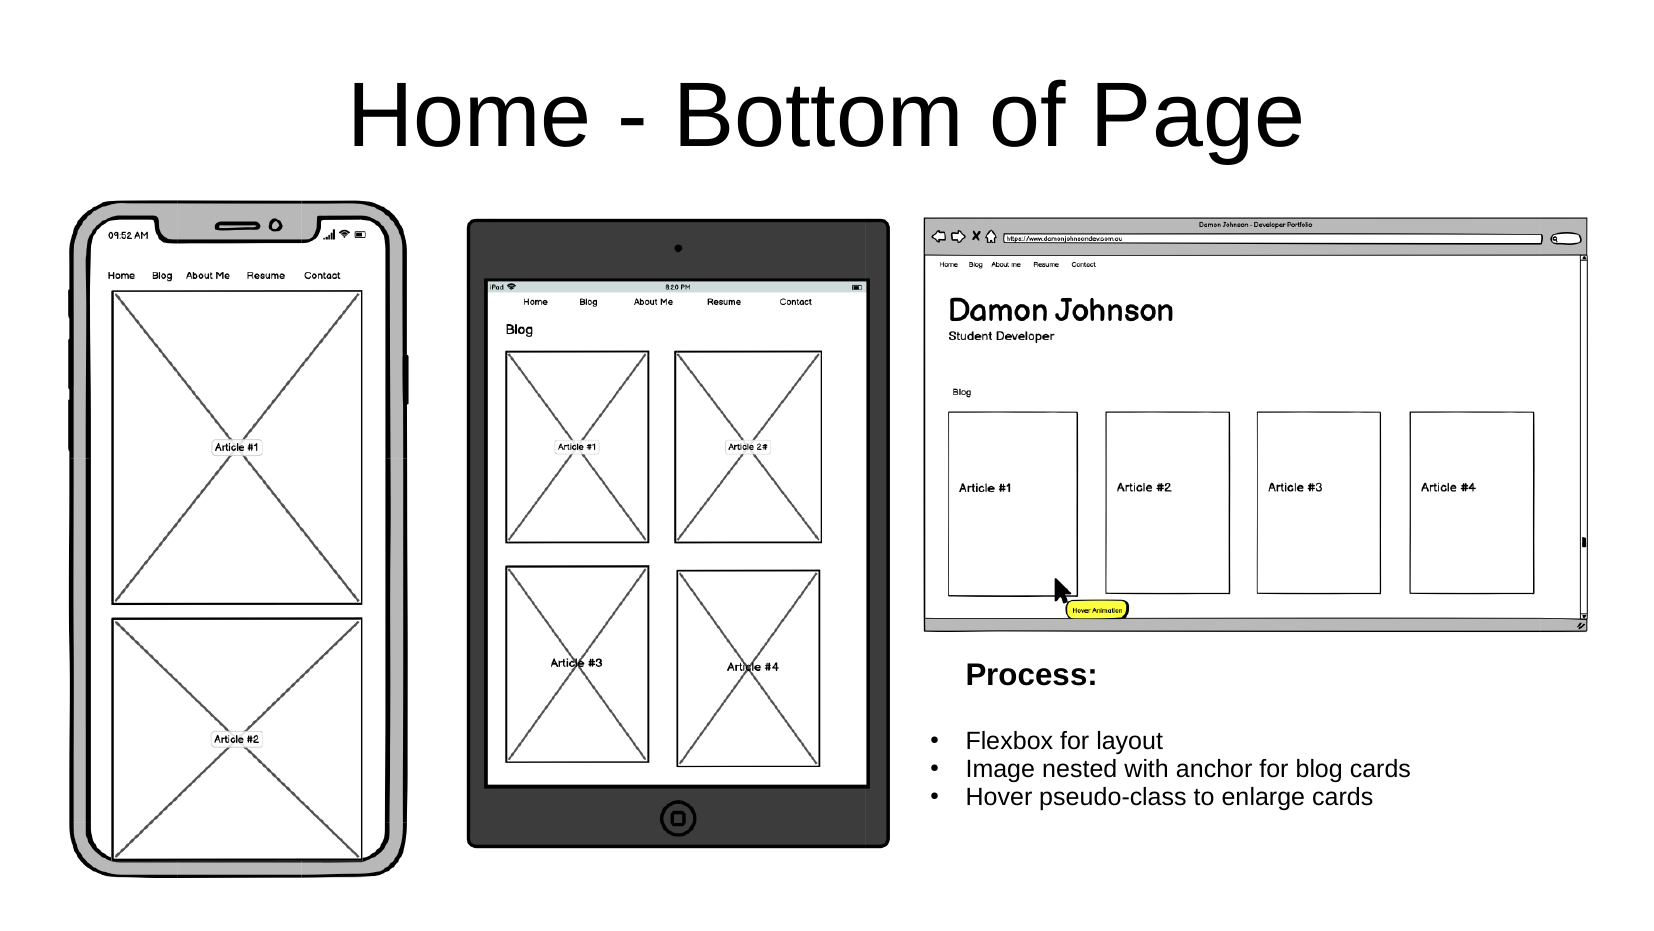

# Home - Bottom of Page
Process:
Flexbox for layout
Image nested with anchor for blog cards
Hover pseudo-class to enlarge cards